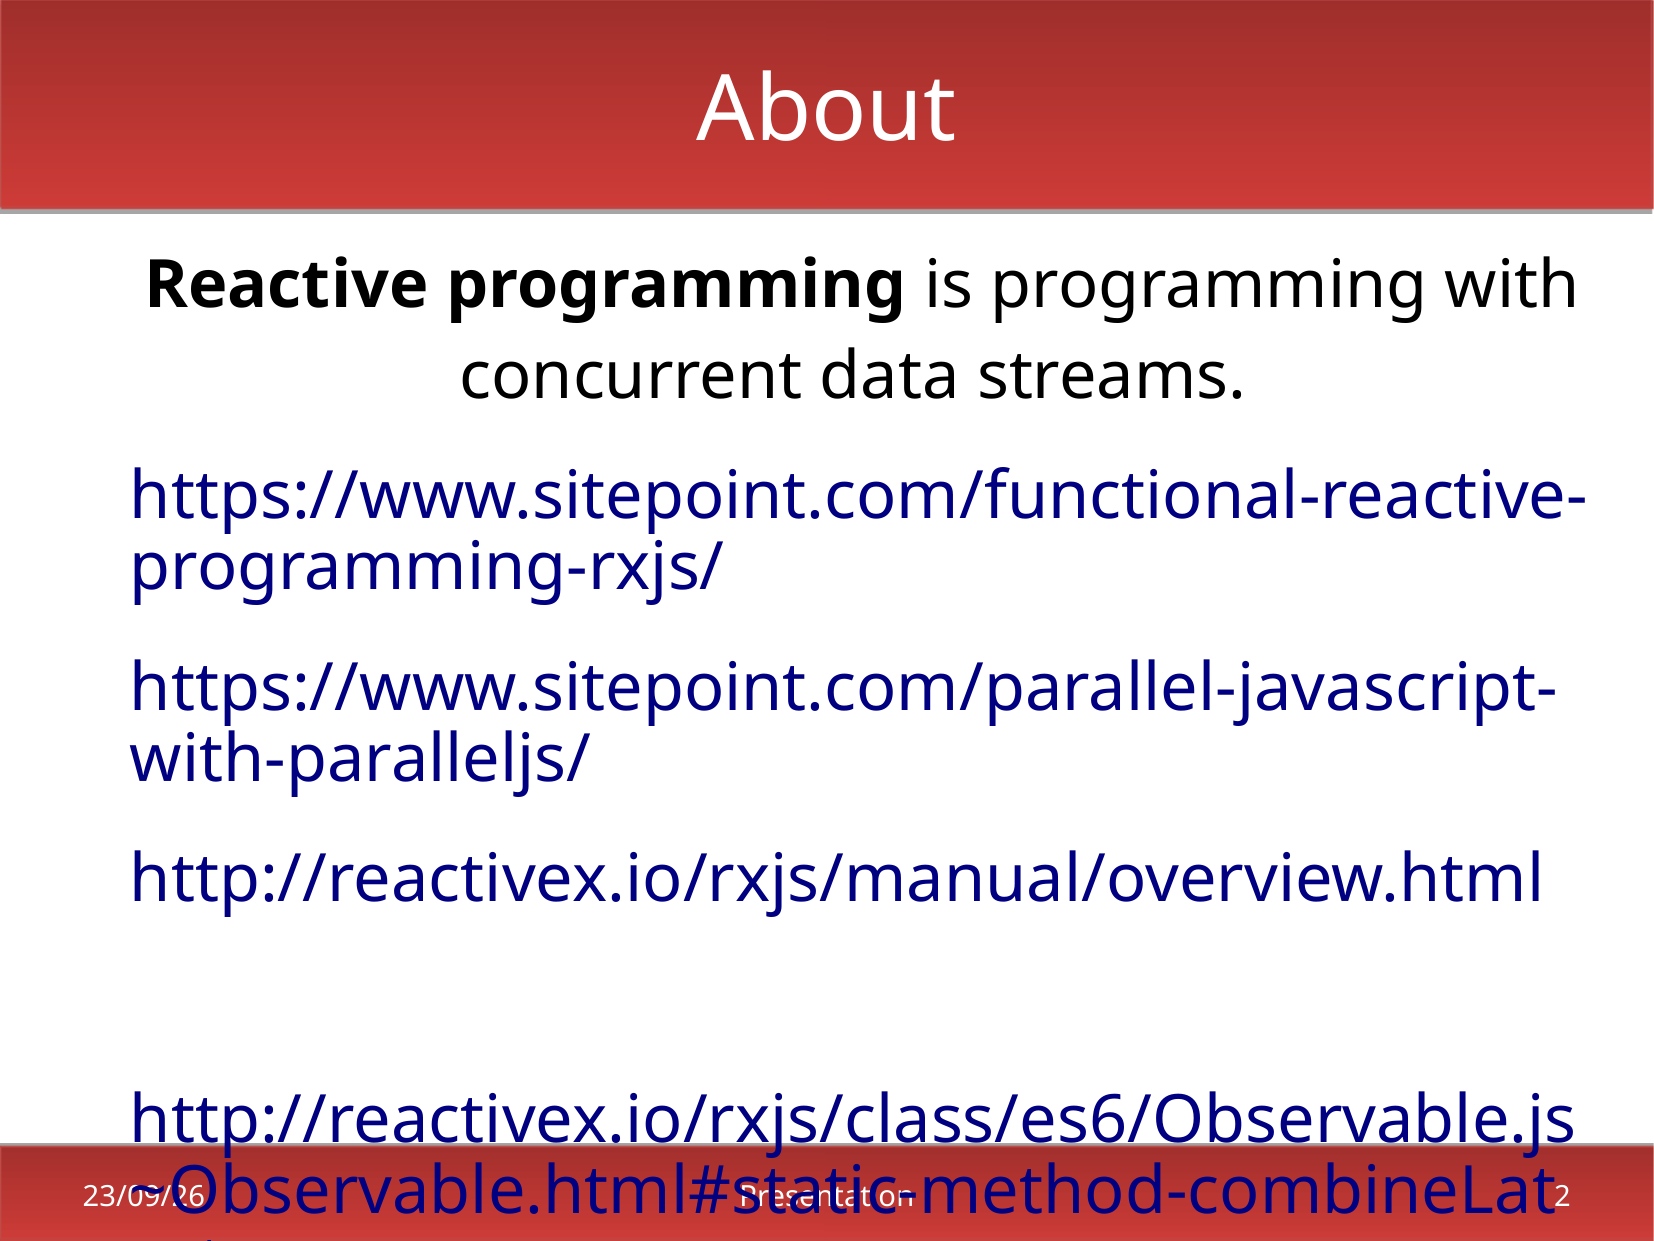

# About
Reactive programming is programming with concurrent data streams.
https://www.sitepoint.com/functional-reactive-programming-rxjs/
https://www.sitepoint.com/parallel-javascript-with-paralleljs/
http://reactivex.io/rxjs/manual/overview.html
http://reactivex.io/rxjs/class/es6/Observable.js~Observable.html#static-method-combineLatest
Presentation
2